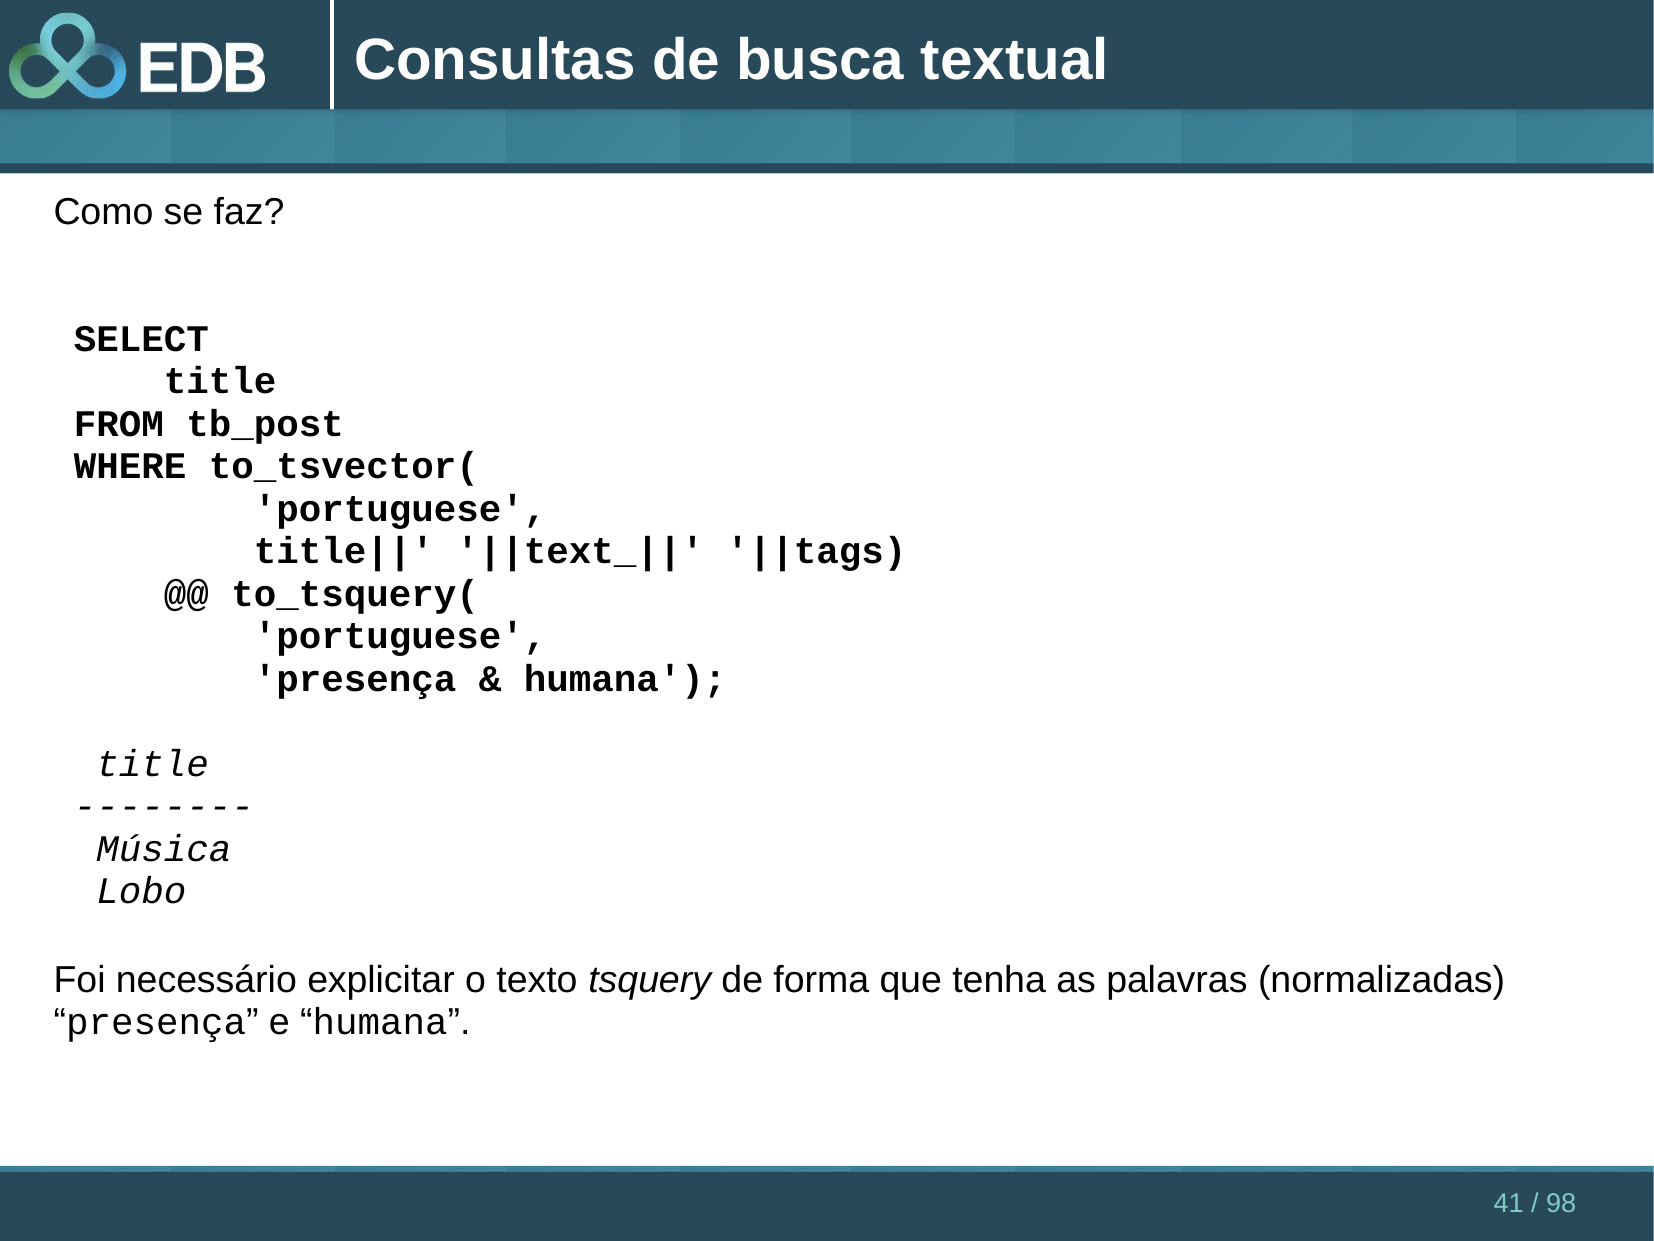

# Consultas de busca textual
Como se faz?
SELECT
 title
FROM tb_post
WHERE to_tsvector(
 'portuguese',
 title||' '||text_||' '||tags)
 @@ to_tsquery(
 'portuguese',
 'presença & humana');
 title
--------
 Música
 Lobo
Foi necessário explicitar o texto tsquery de forma que tenha as palavras (normalizadas) “presença” e “humana”.